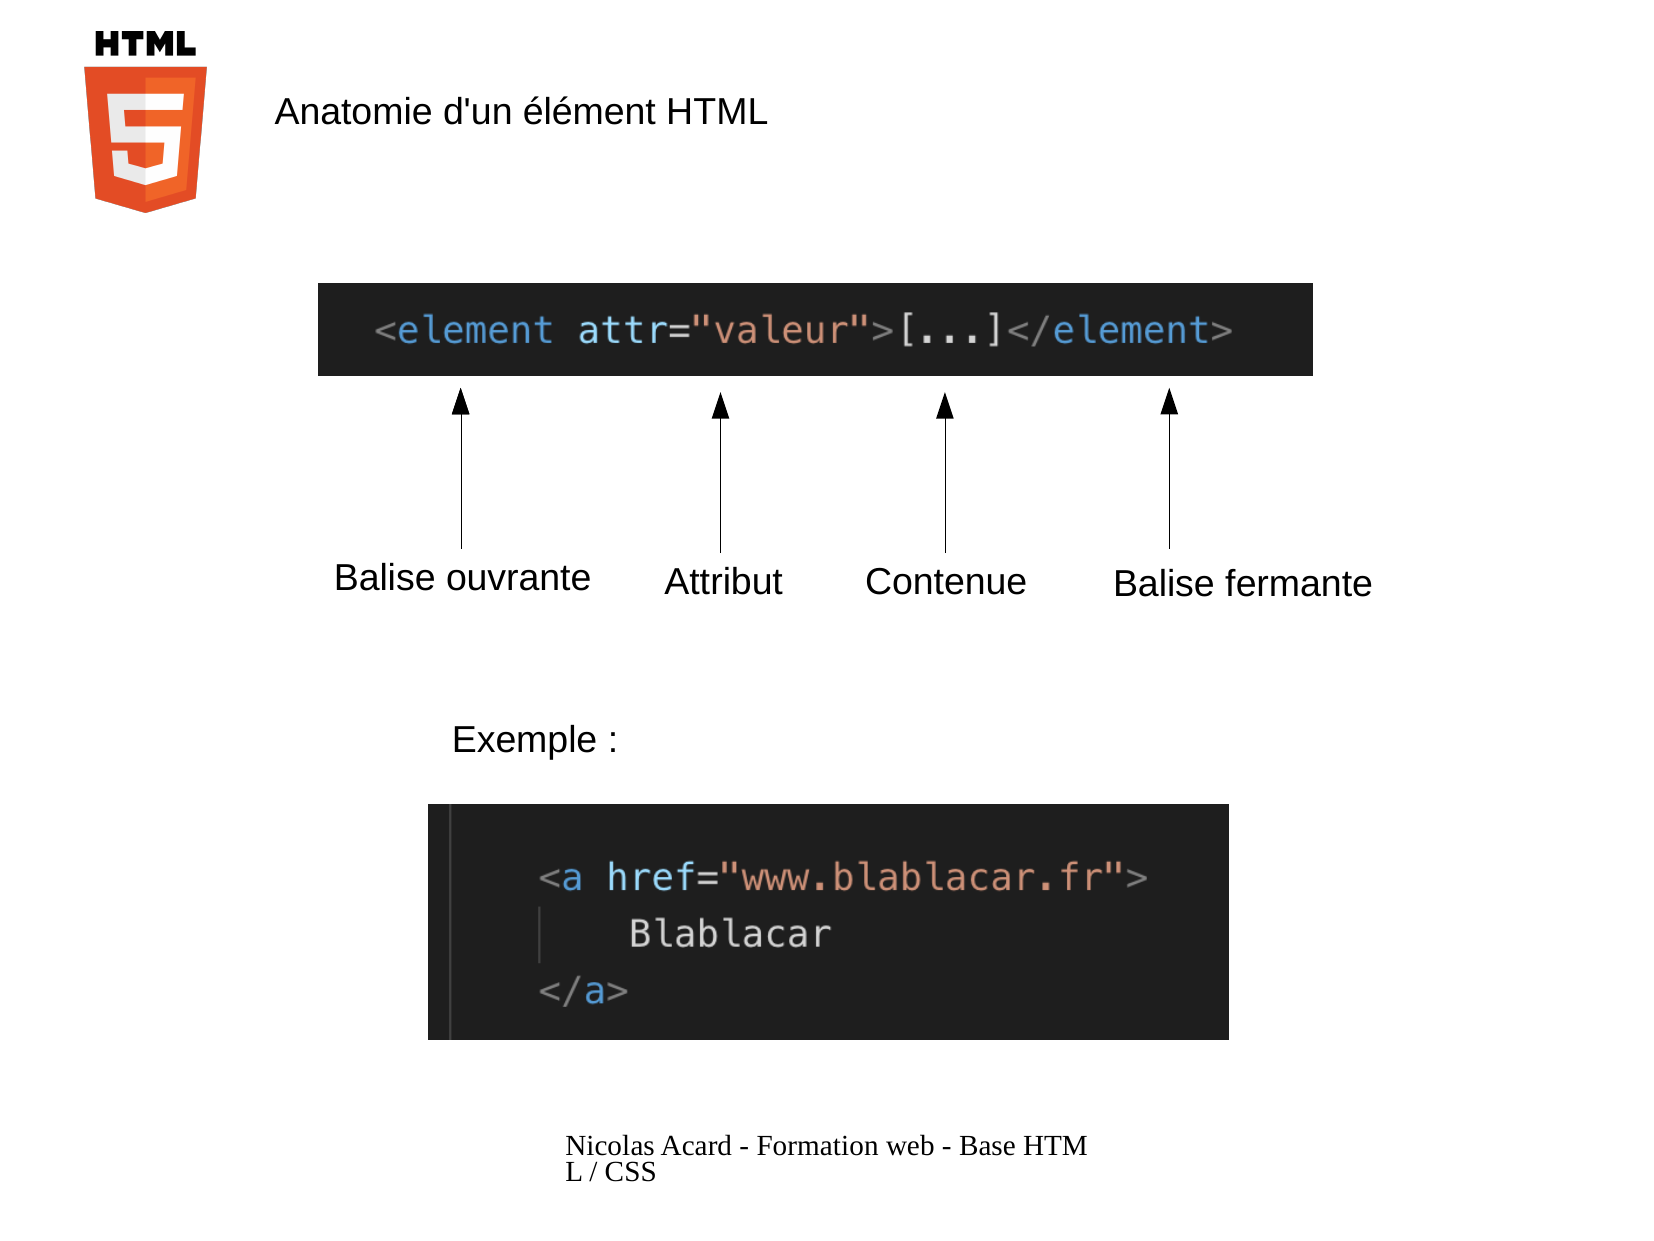

Anatomie d'un élément HTML
Balise ouvrante
Attribut
Contenue
Balise fermante
Exemple :
Nicolas Acard - Formation web - Base HTML / CSS